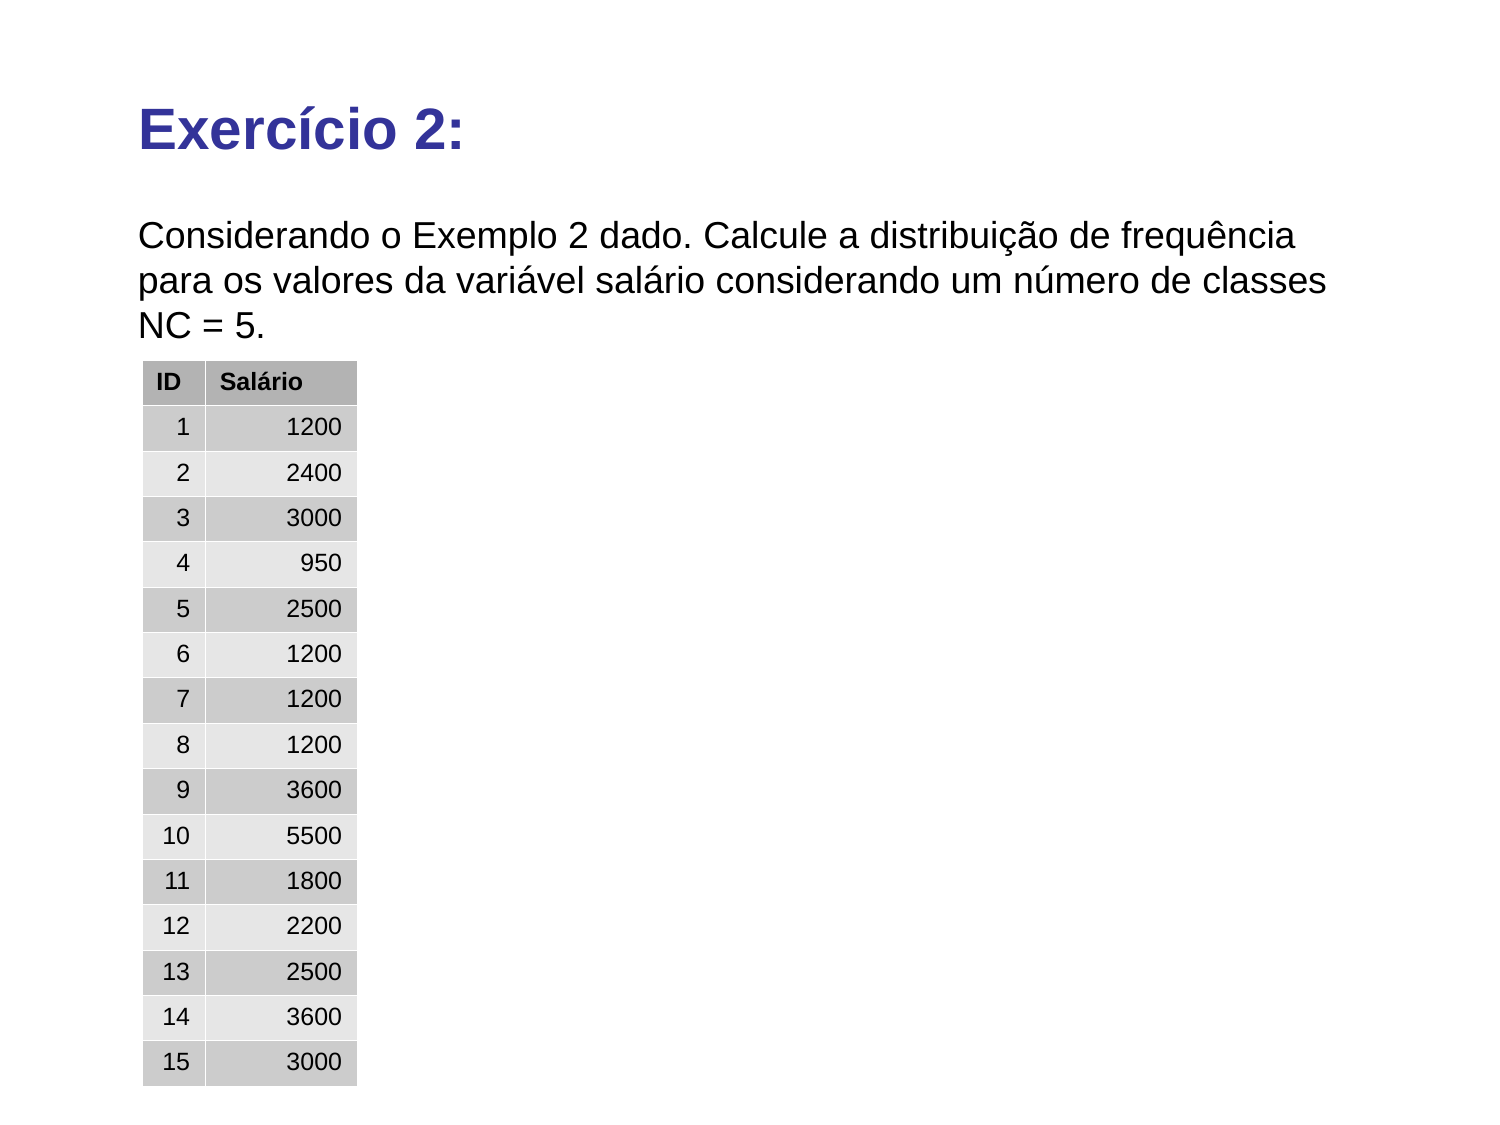

Exercício 2:
Considerando o Exemplo 2 dado. Calcule a distribuição de frequência para os valores da variável salário considerando um número de classes NC = 5.
| ID | Salário |
| --- | --- |
| 1 | 1200 |
| 2 | 2400 |
| 3 | 3000 |
| 4 | 950 |
| 5 | 2500 |
| 6 | 1200 |
| 7 | 1200 |
| 8 | 1200 |
| 9 | 3600 |
| 10 | 5500 |
| 11 | 1800 |
| 12 | 2200 |
| 13 | 2500 |
| 14 | 3600 |
| 15 | 3000 |